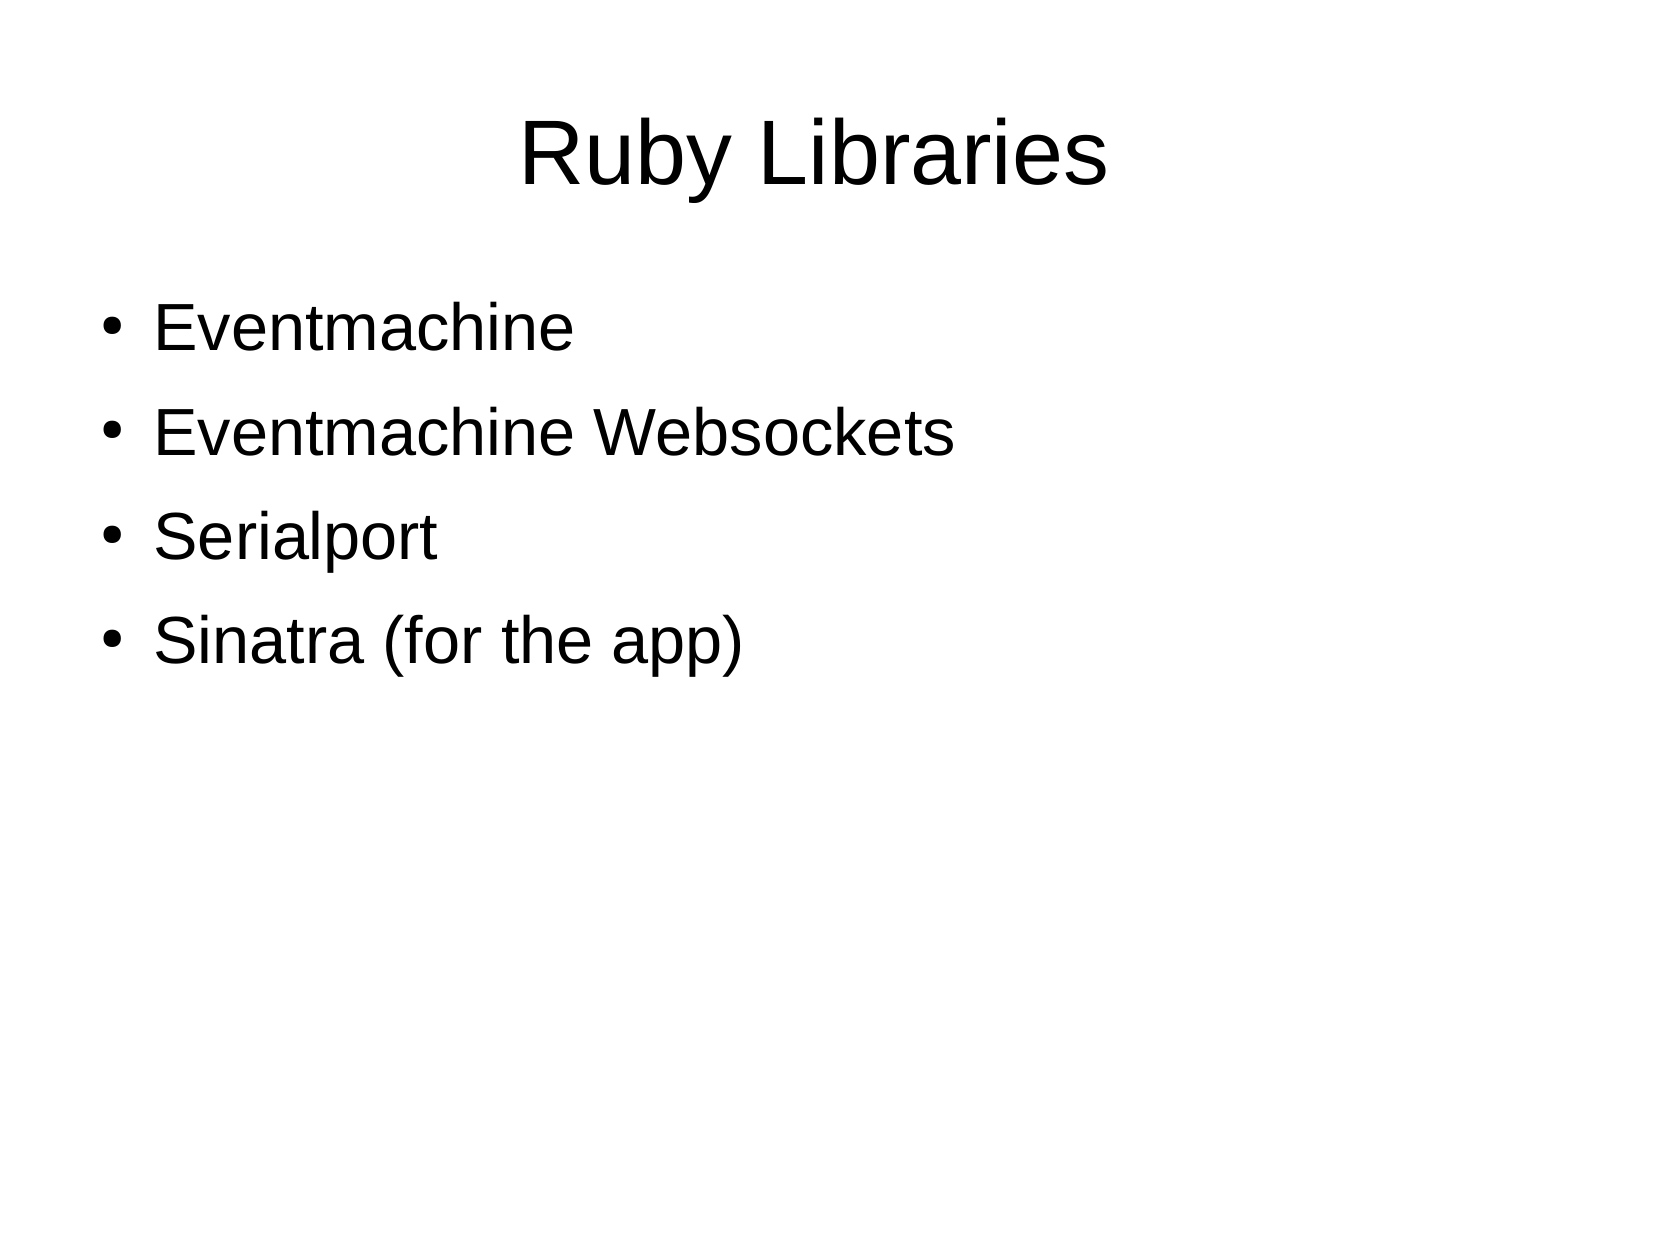

# Ruby Libraries
Eventmachine
Eventmachine Websockets
Serialport
Sinatra (for the app)